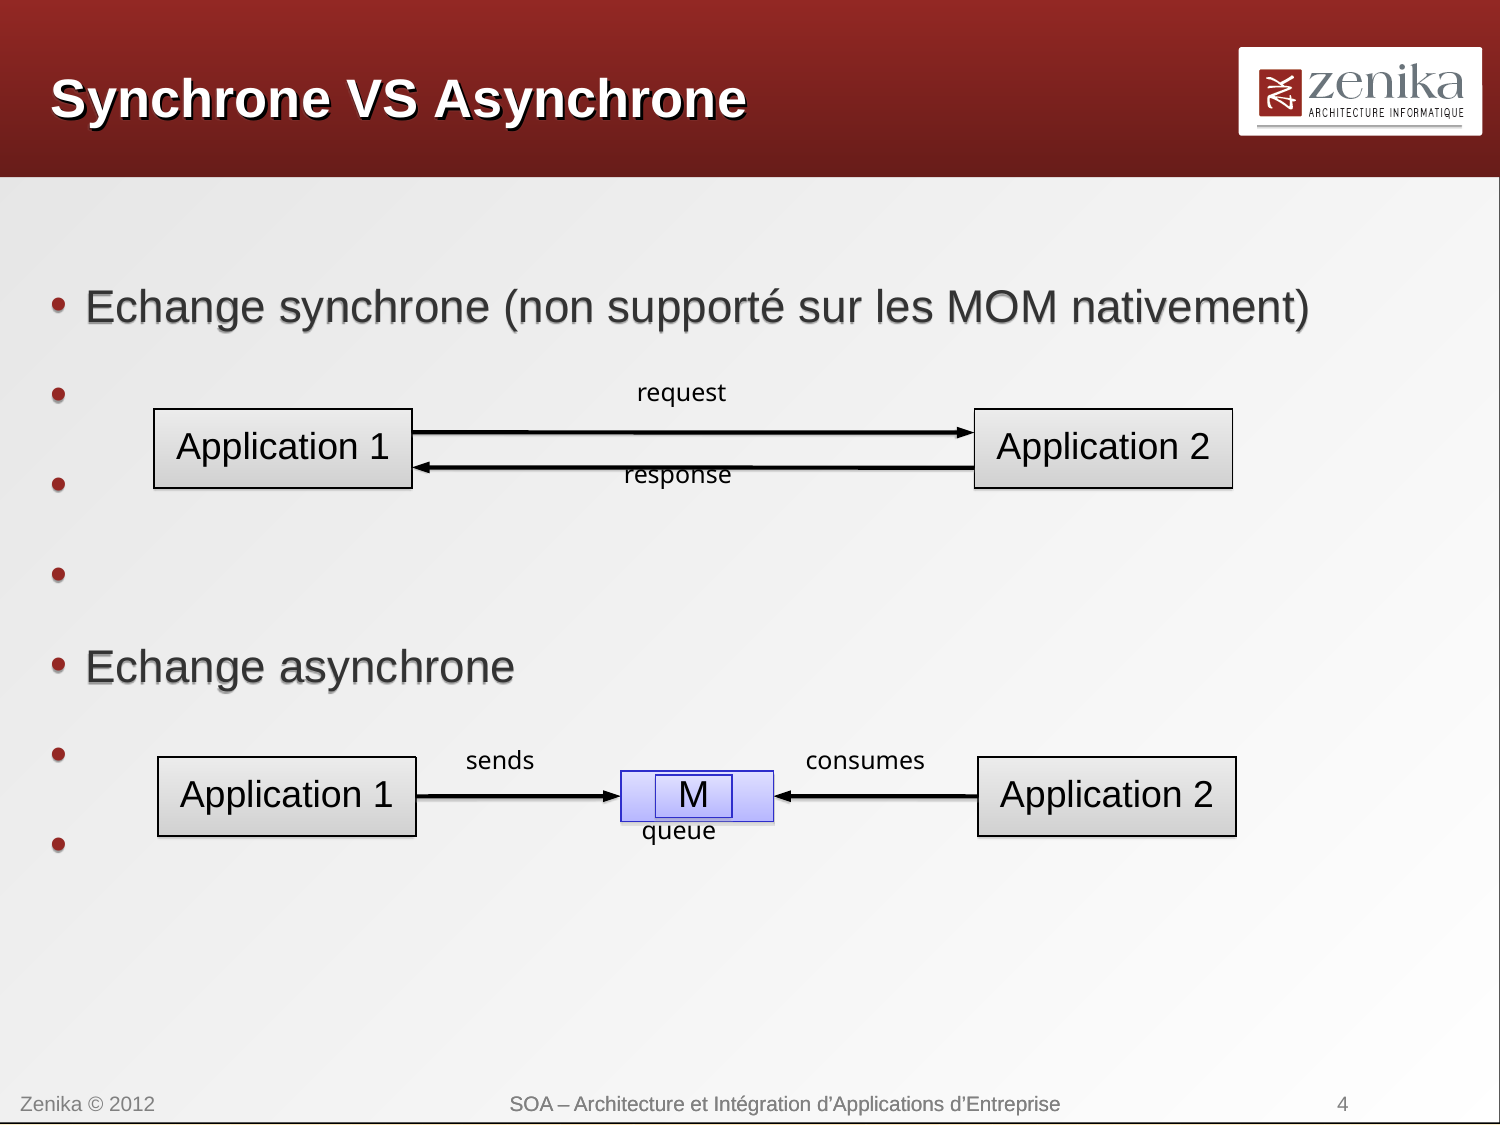

# Synchrone VS Asynchrone
Echange synchrone (non supporté sur les MOM nativement)
Echange asynchrone
request
Application 1
Application 2
response
sends
consumes
Application 1
Application 2
M
queue
SOA – Architecture et Intégration d’Applications d’Entreprise